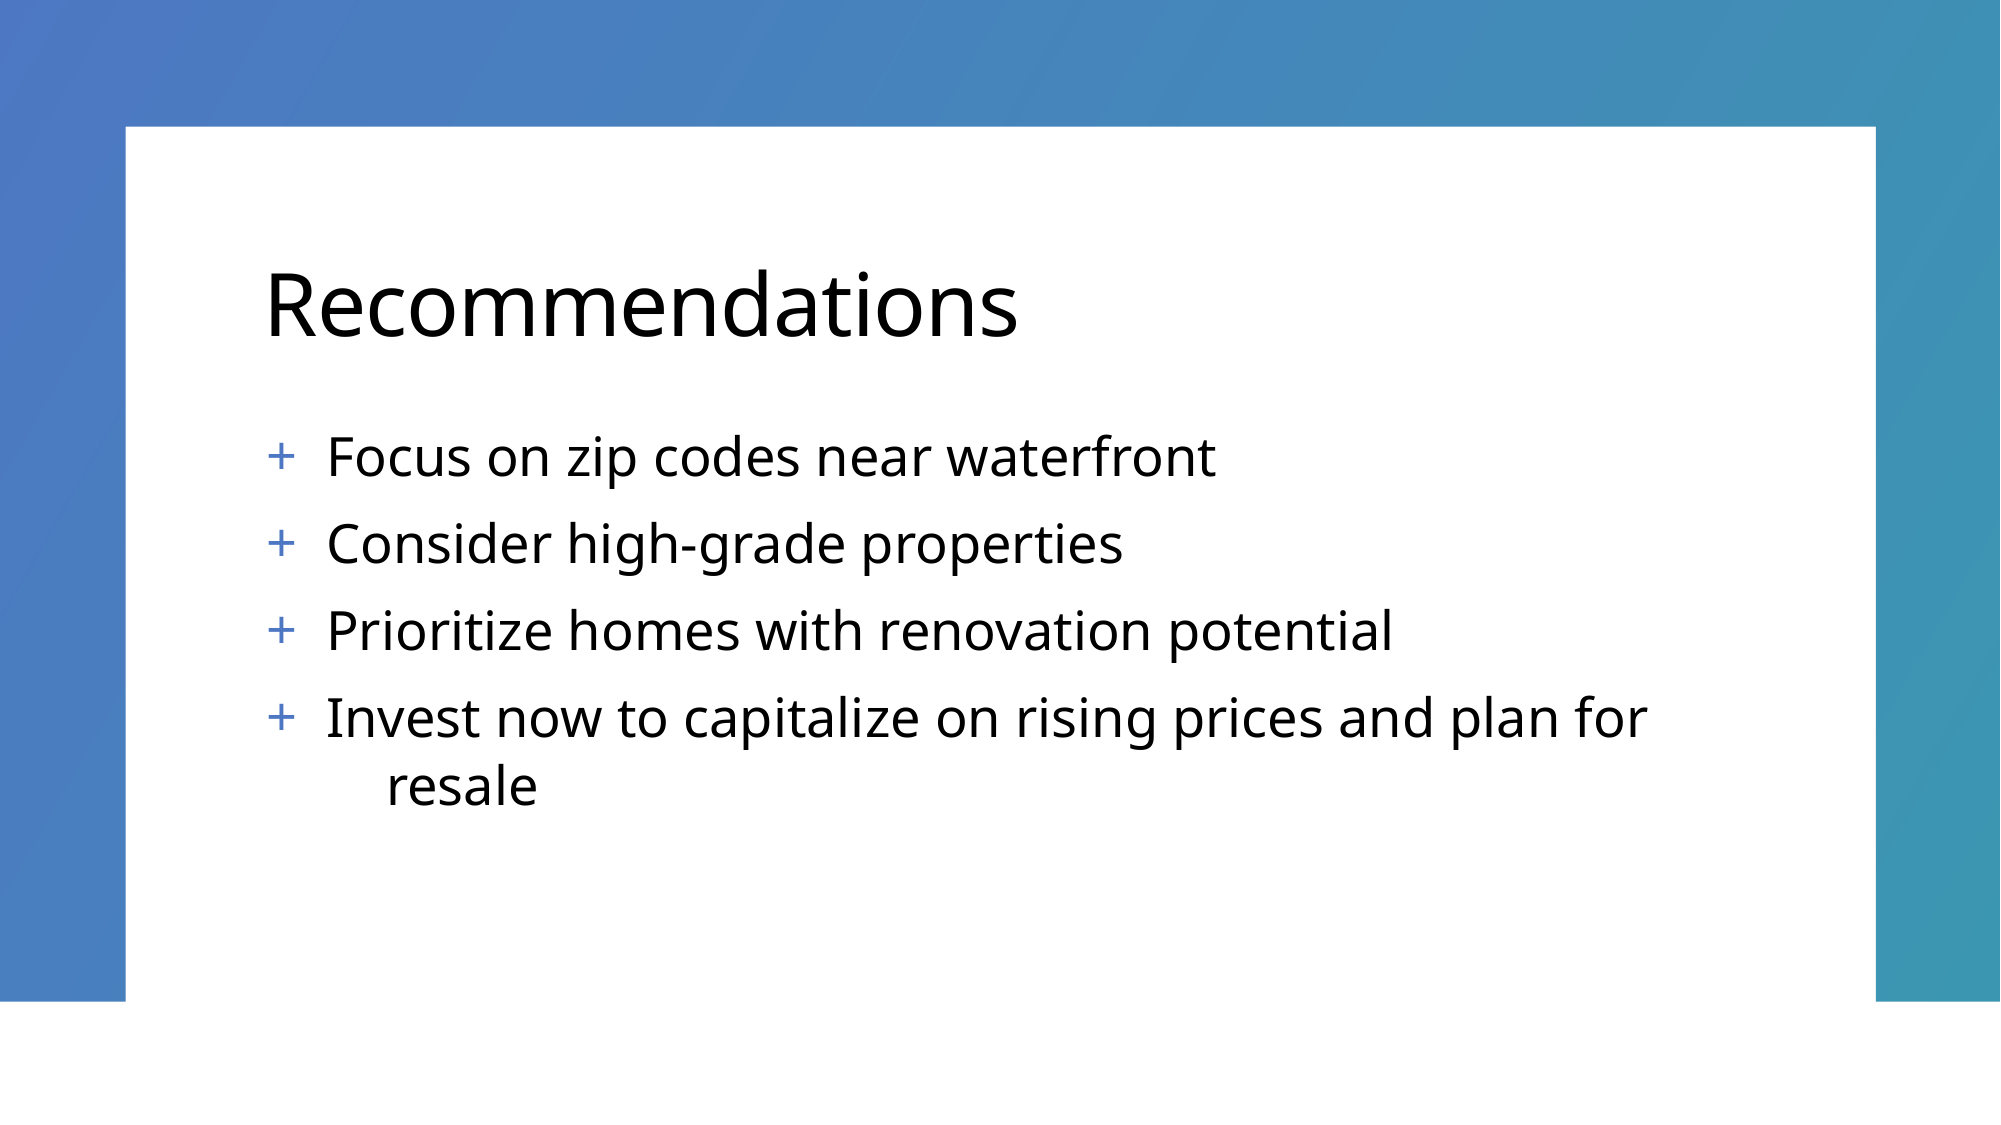

# Recommendations
Focus on zip codes near waterfront
Consider high-grade properties
Prioritize homes with renovation potential
Invest now to capitalize on rising prices and plan for resale